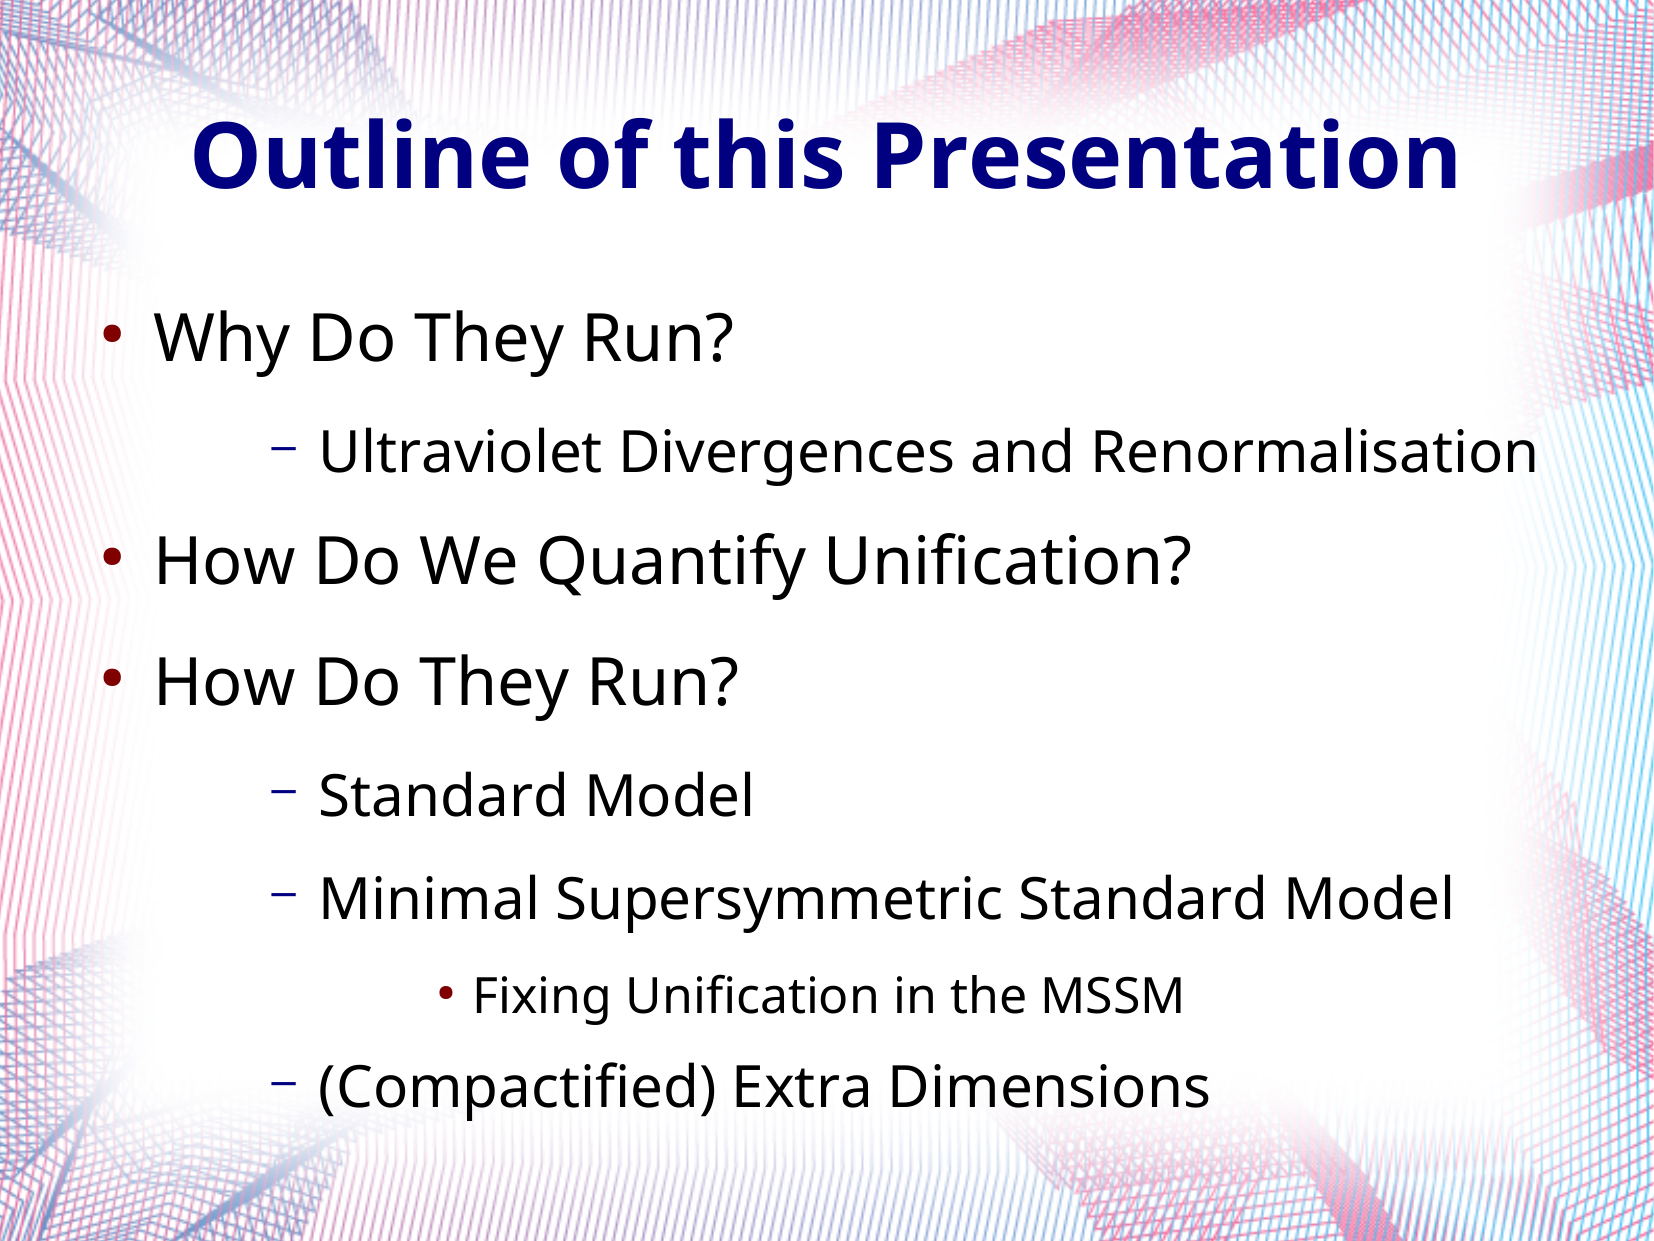

# Outline of this Presentation
Why Do They Run?
Ultraviolet Divergences and Renormalisation
How Do We Quantify Unification?
How Do They Run?
Standard Model
Minimal Supersymmetric Standard Model
Fixing Unification in the MSSM
(Compactified) Extra Dimensions